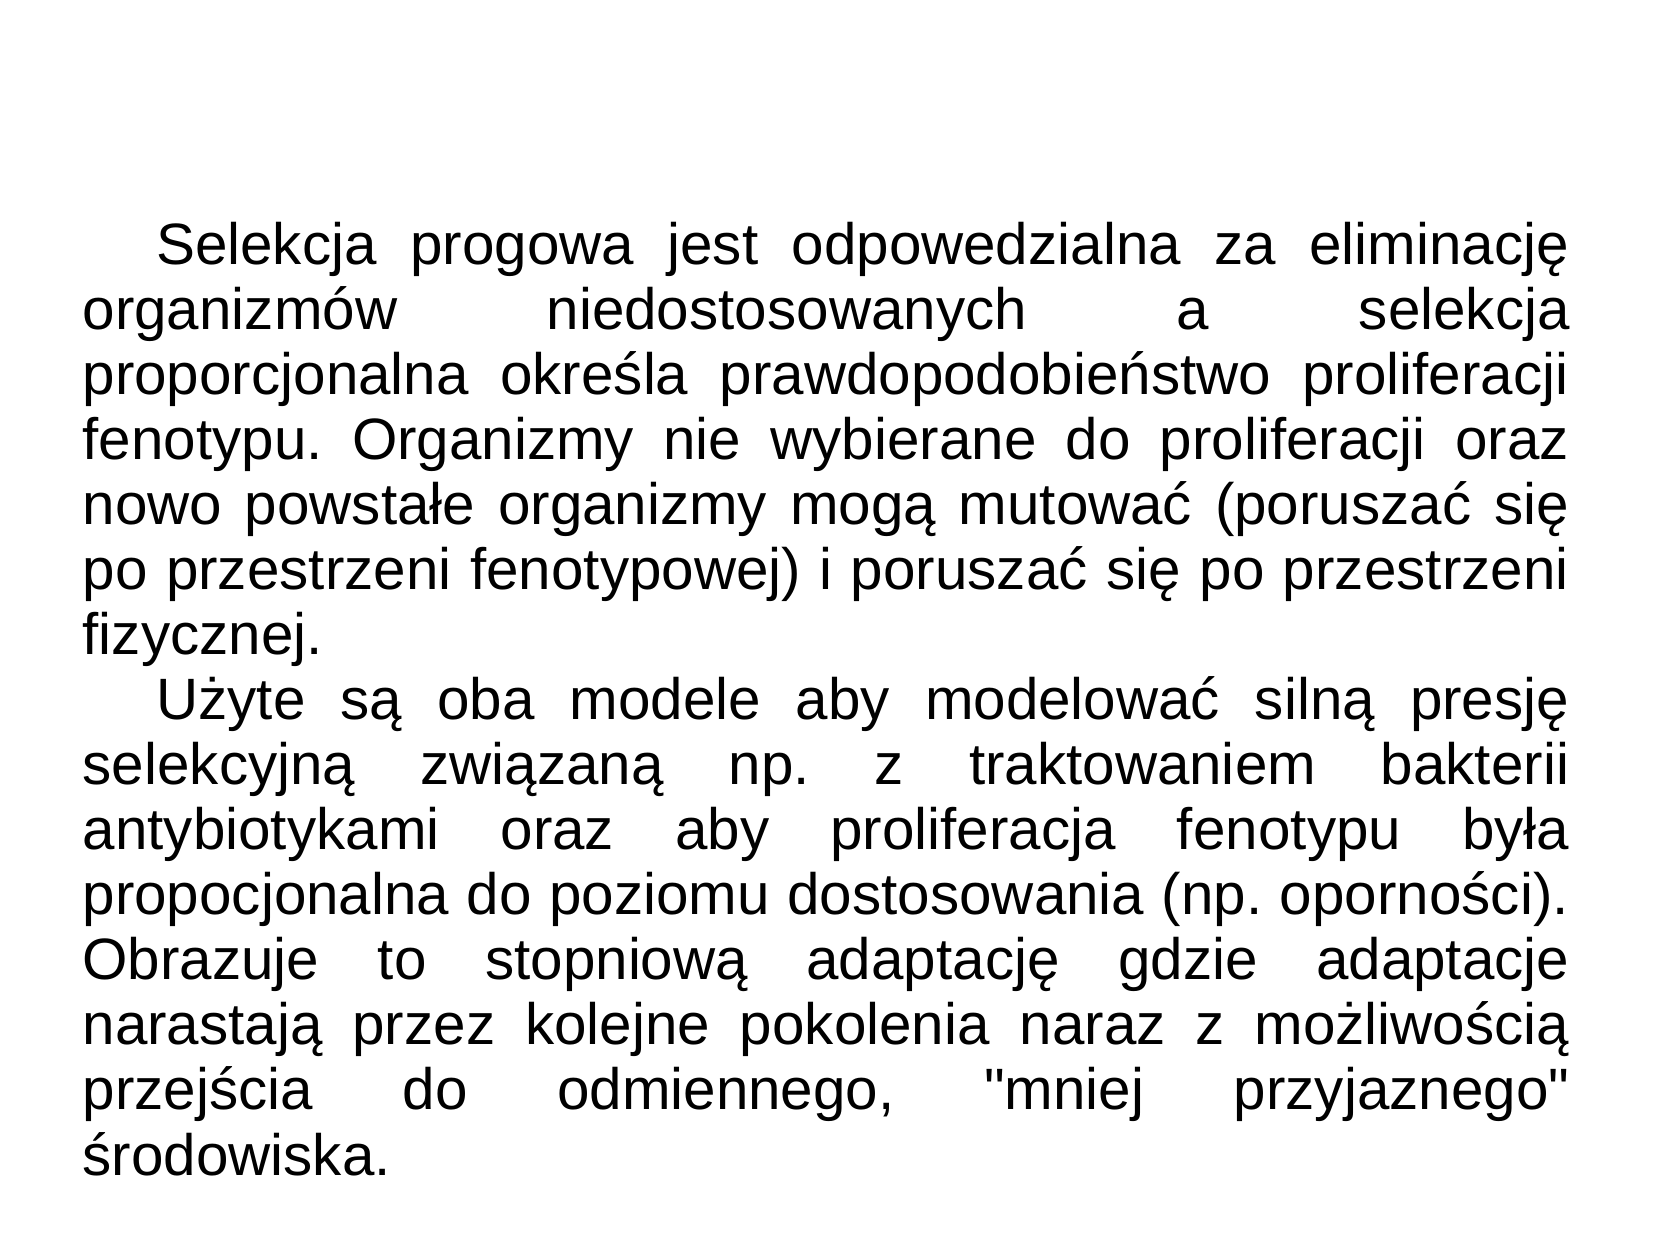

#
	Selekcja progowa jest odpowedzialna za eliminację organizmów niedostosowanych a selekcja proporcjonalna określa prawdopodobieństwo proliferacji fenotypu. Organizmy nie wybierane do proliferacji oraz nowo powstałe organizmy mogą mutować (poruszać się po przestrzeni fenotypowej) i poruszać się po przestrzeni fizycznej.
	Użyte są oba modele aby modelować silną presję selekcyjną związaną np. z traktowaniem bakterii antybiotykami oraz aby proliferacja fenotypu była propocjonalna do poziomu dostosowania (np. oporności). Obrazuje to stopniową adaptację gdzie adaptacje narastają przez kolejne pokolenia naraz z możliwością przejścia do odmiennego, "mniej przyjaznego" środowiska.